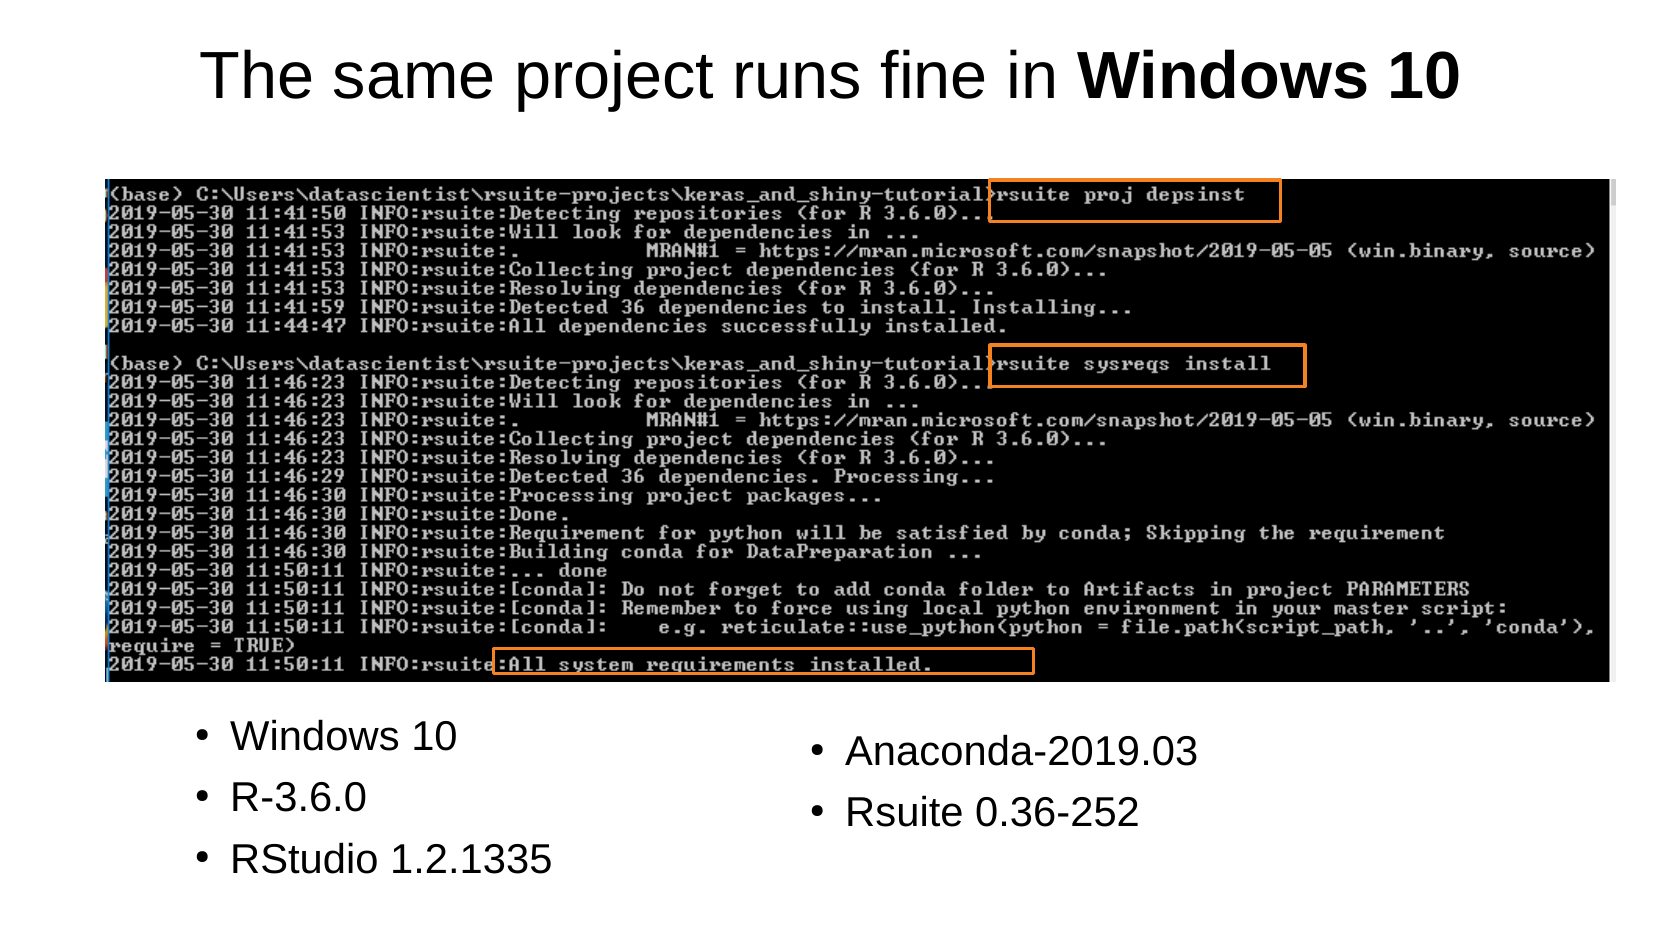

# The same project runs fine in Windows 10
Windows 10
R-3.6.0
RStudio 1.2.1335
Anaconda-2019.03
Rsuite 0.36-252